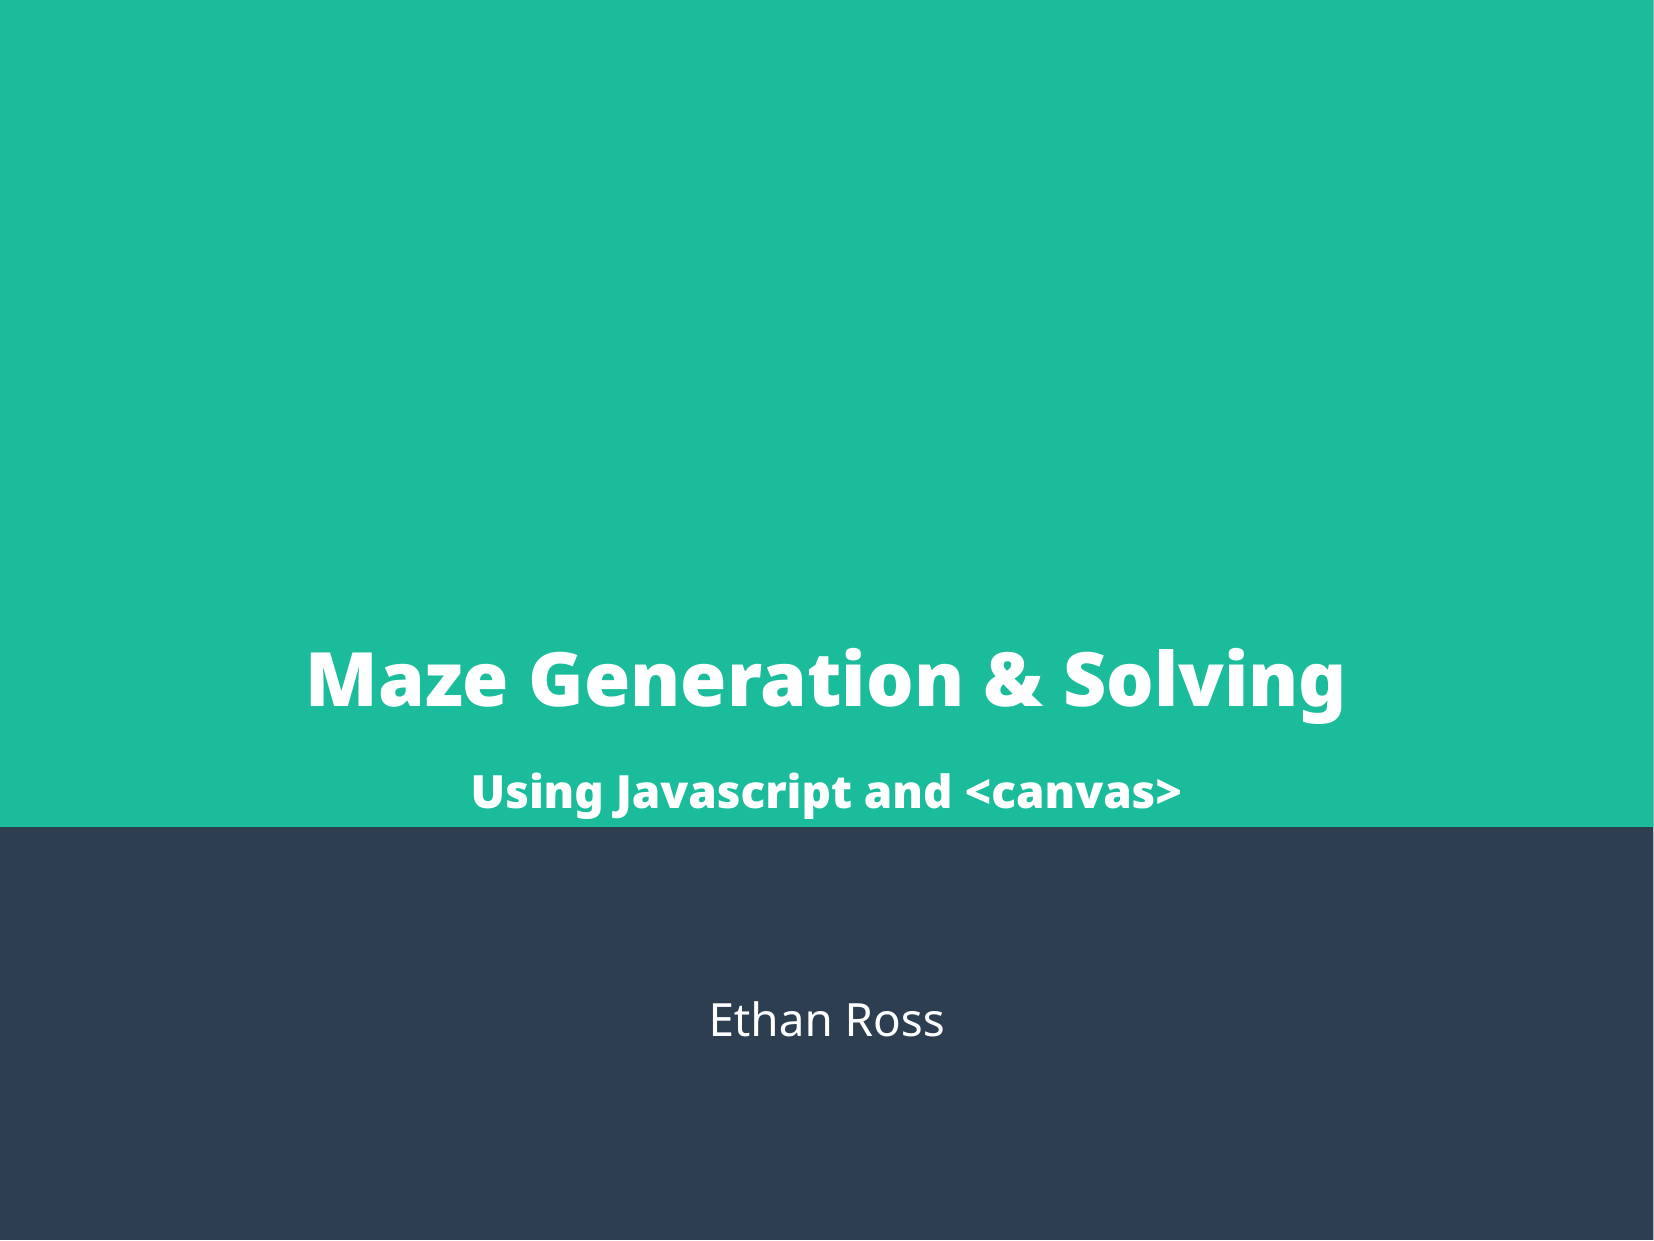

# Maze Generation & Solving Using Javascript and <canvas>
Ethan Ross